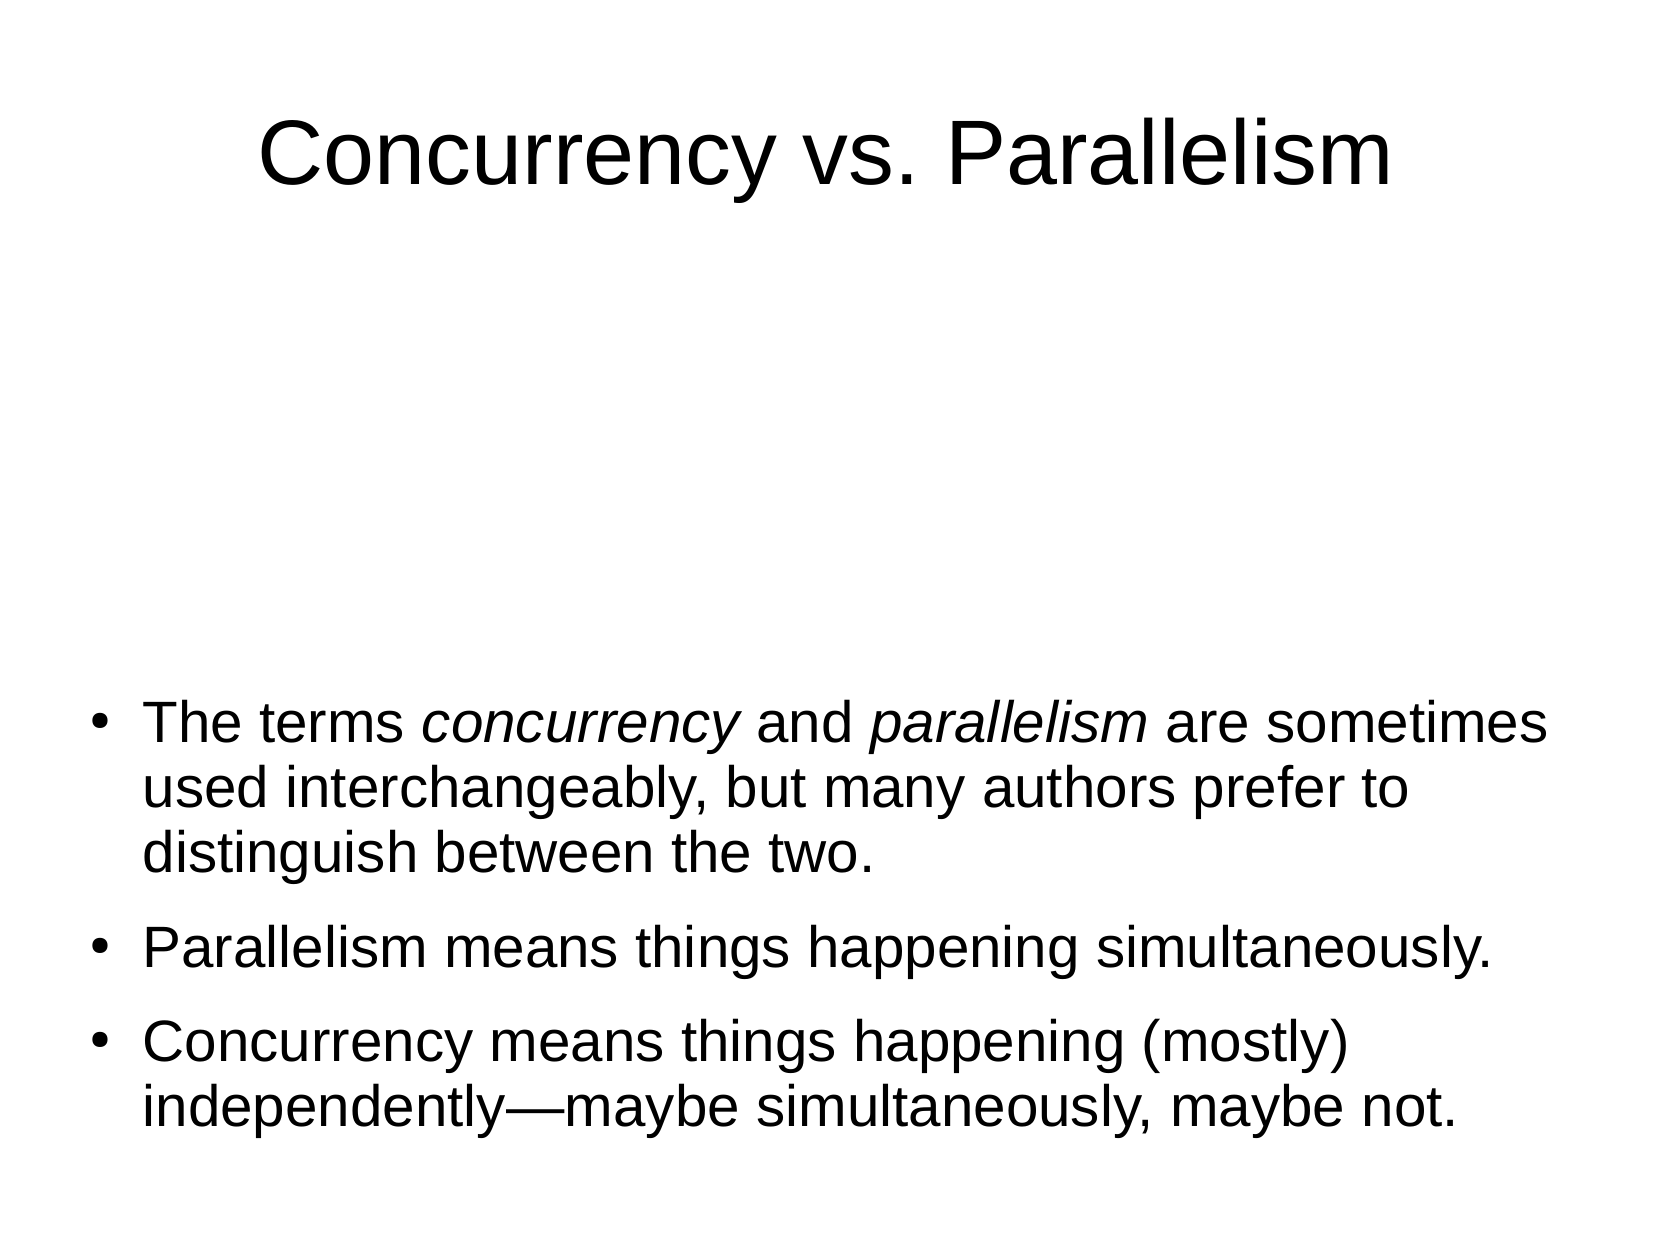

# Concurrency vs. Parallelism
The terms concurrency and parallelism are sometimes used interchangeably, but many authors prefer to distinguish between the two.
Parallelism means things happening simultaneously.
Concurrency means things happening (mostly) independently—maybe simultaneously, maybe not.